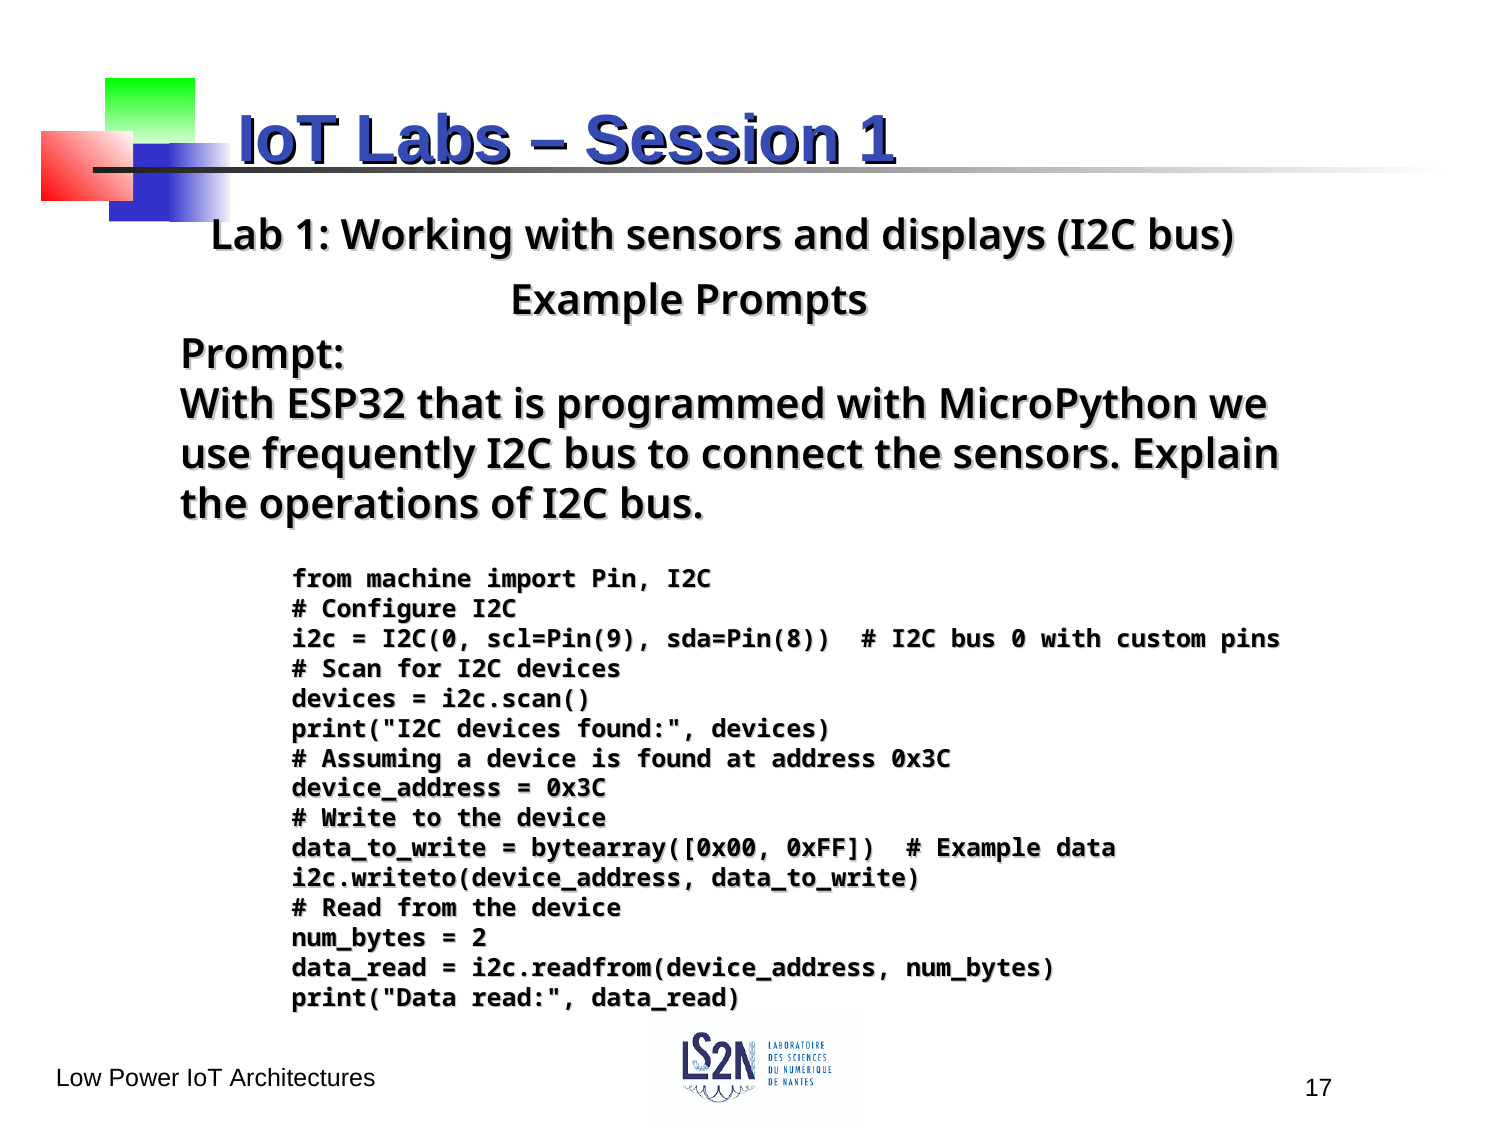

# IoT Labs – Session 1
Lab 1: Working with sensors and displays (I2C bus)
Example Prompts
Prompt:
With ESP32 that is programmed with MicroPython we use frequently I2C bus to connect the sensors. Explain the operations of I2C bus.
from machine import Pin, I2C
# Configure I2C
i2c = I2C(0, scl=Pin(9), sda=Pin(8)) # I2C bus 0 with custom pins
# Scan for I2C devices
devices = i2c.scan()
print("I2C devices found:", devices)
# Assuming a device is found at address 0x3C
device_address = 0x3C
# Write to the device
data_to_write = bytearray([0x00, 0xFF]) # Example data
i2c.writeto(device_address, data_to_write)
# Read from the device
num_bytes = 2
data_read = i2c.readfrom(device_address, num_bytes)
print("Data read:", data_read)
17